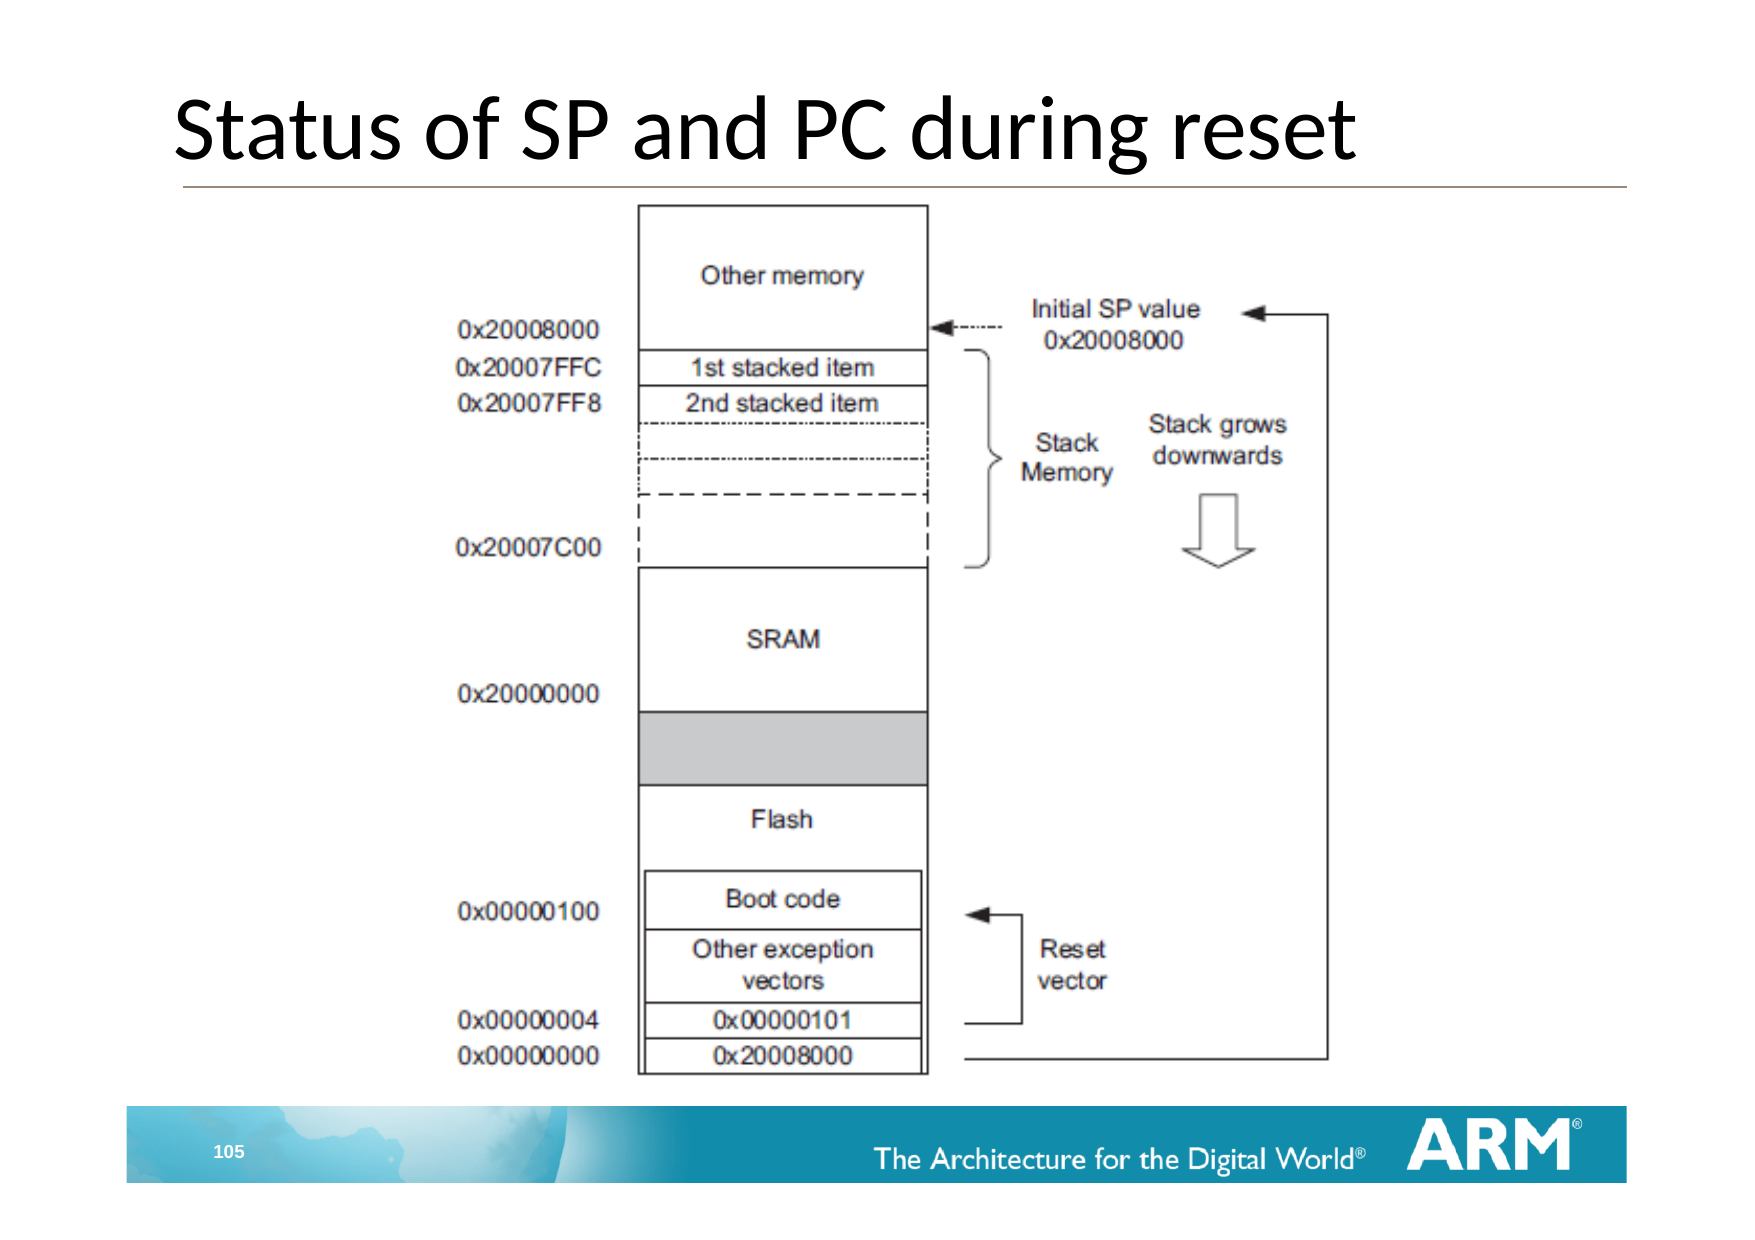

# Status of SP and PC during reset